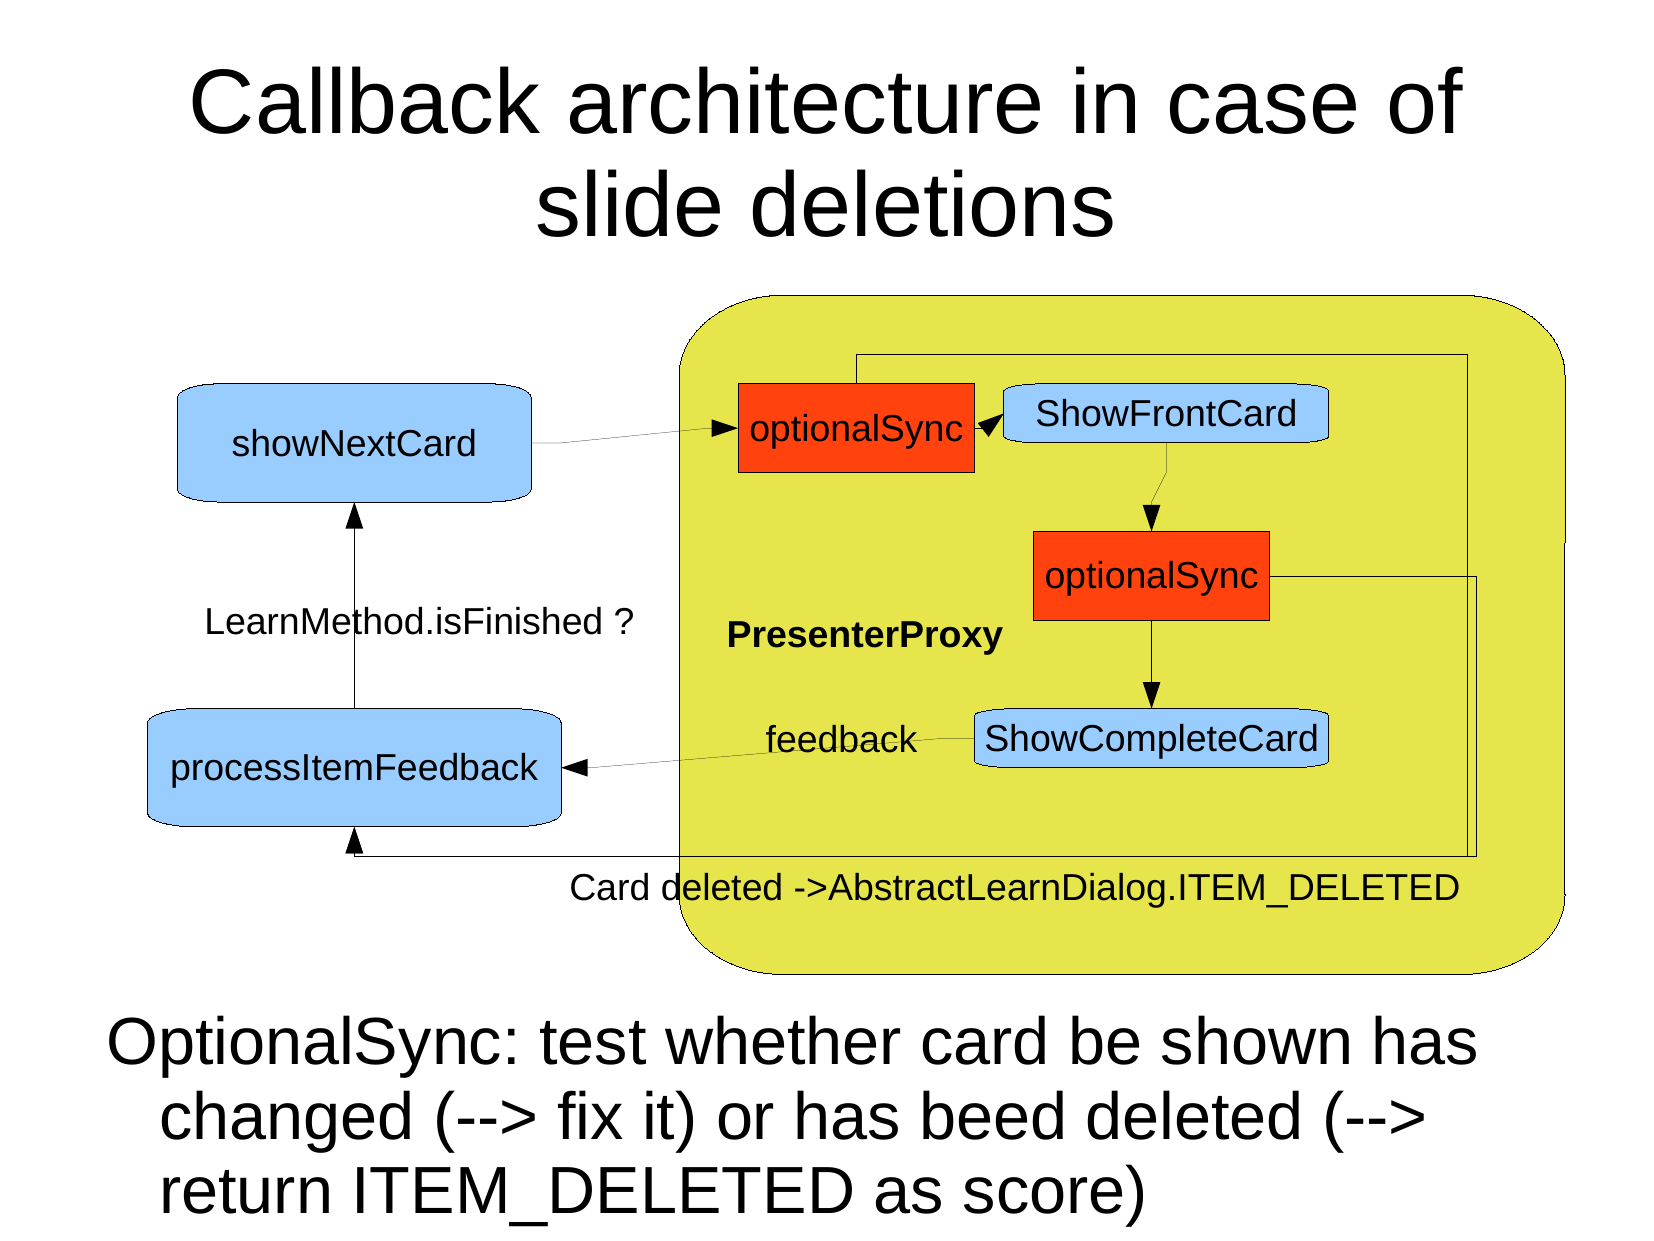

# Callback architecture in case of slide deletions
PresenterProxy
showNextCard
optionalSync
ShowFrontCard
optionalSync
LearnMethod.isFinished ?
processItemFeedback
ShowCompleteCard
feedback
Card deleted ->AbstractLearnDialog.ITEM_DELETED
OptionalSync: test whether card be shown has changed (--> fix it) or has beed deleted (--> return ITEM_DELETED as score)